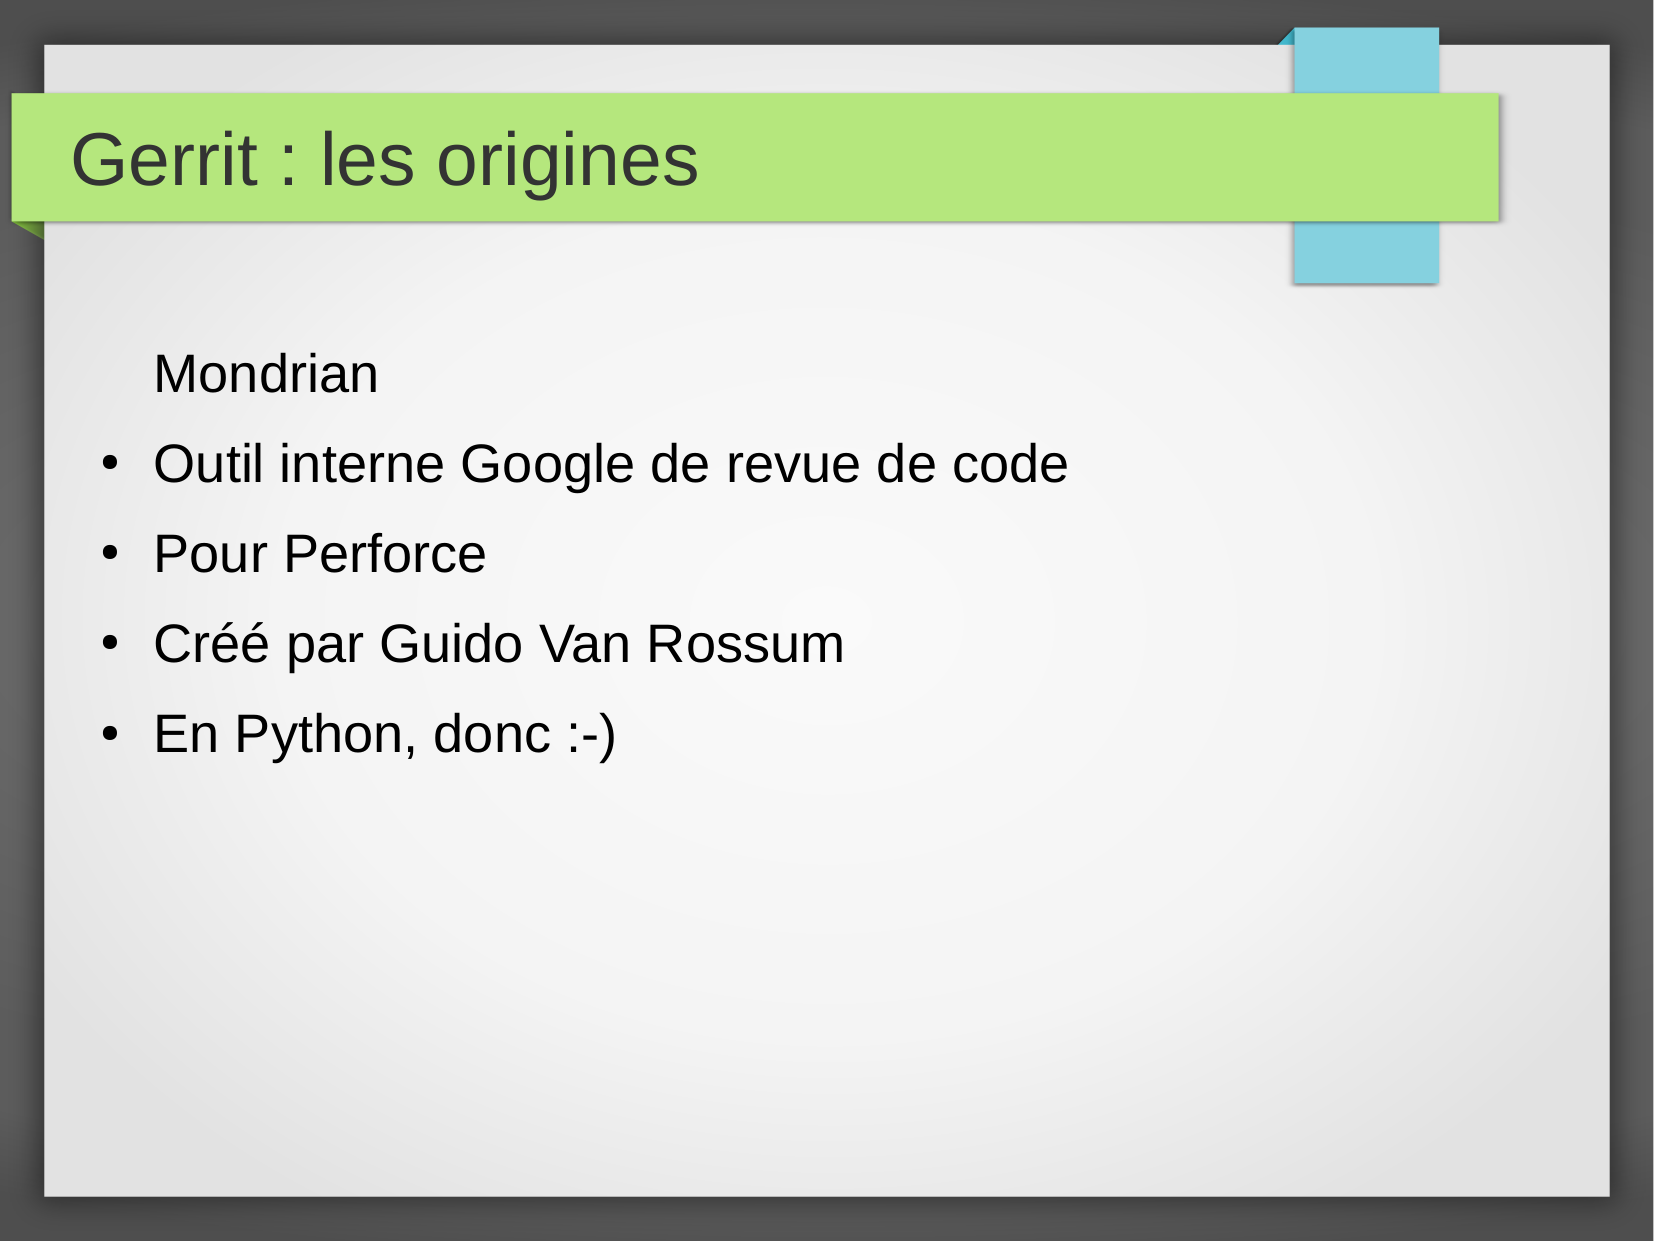

# Gerrit : les origines
Mondrian
Outil interne Google de revue de code
Pour Perforce
Créé par Guido Van Rossum
En Python, donc :-)